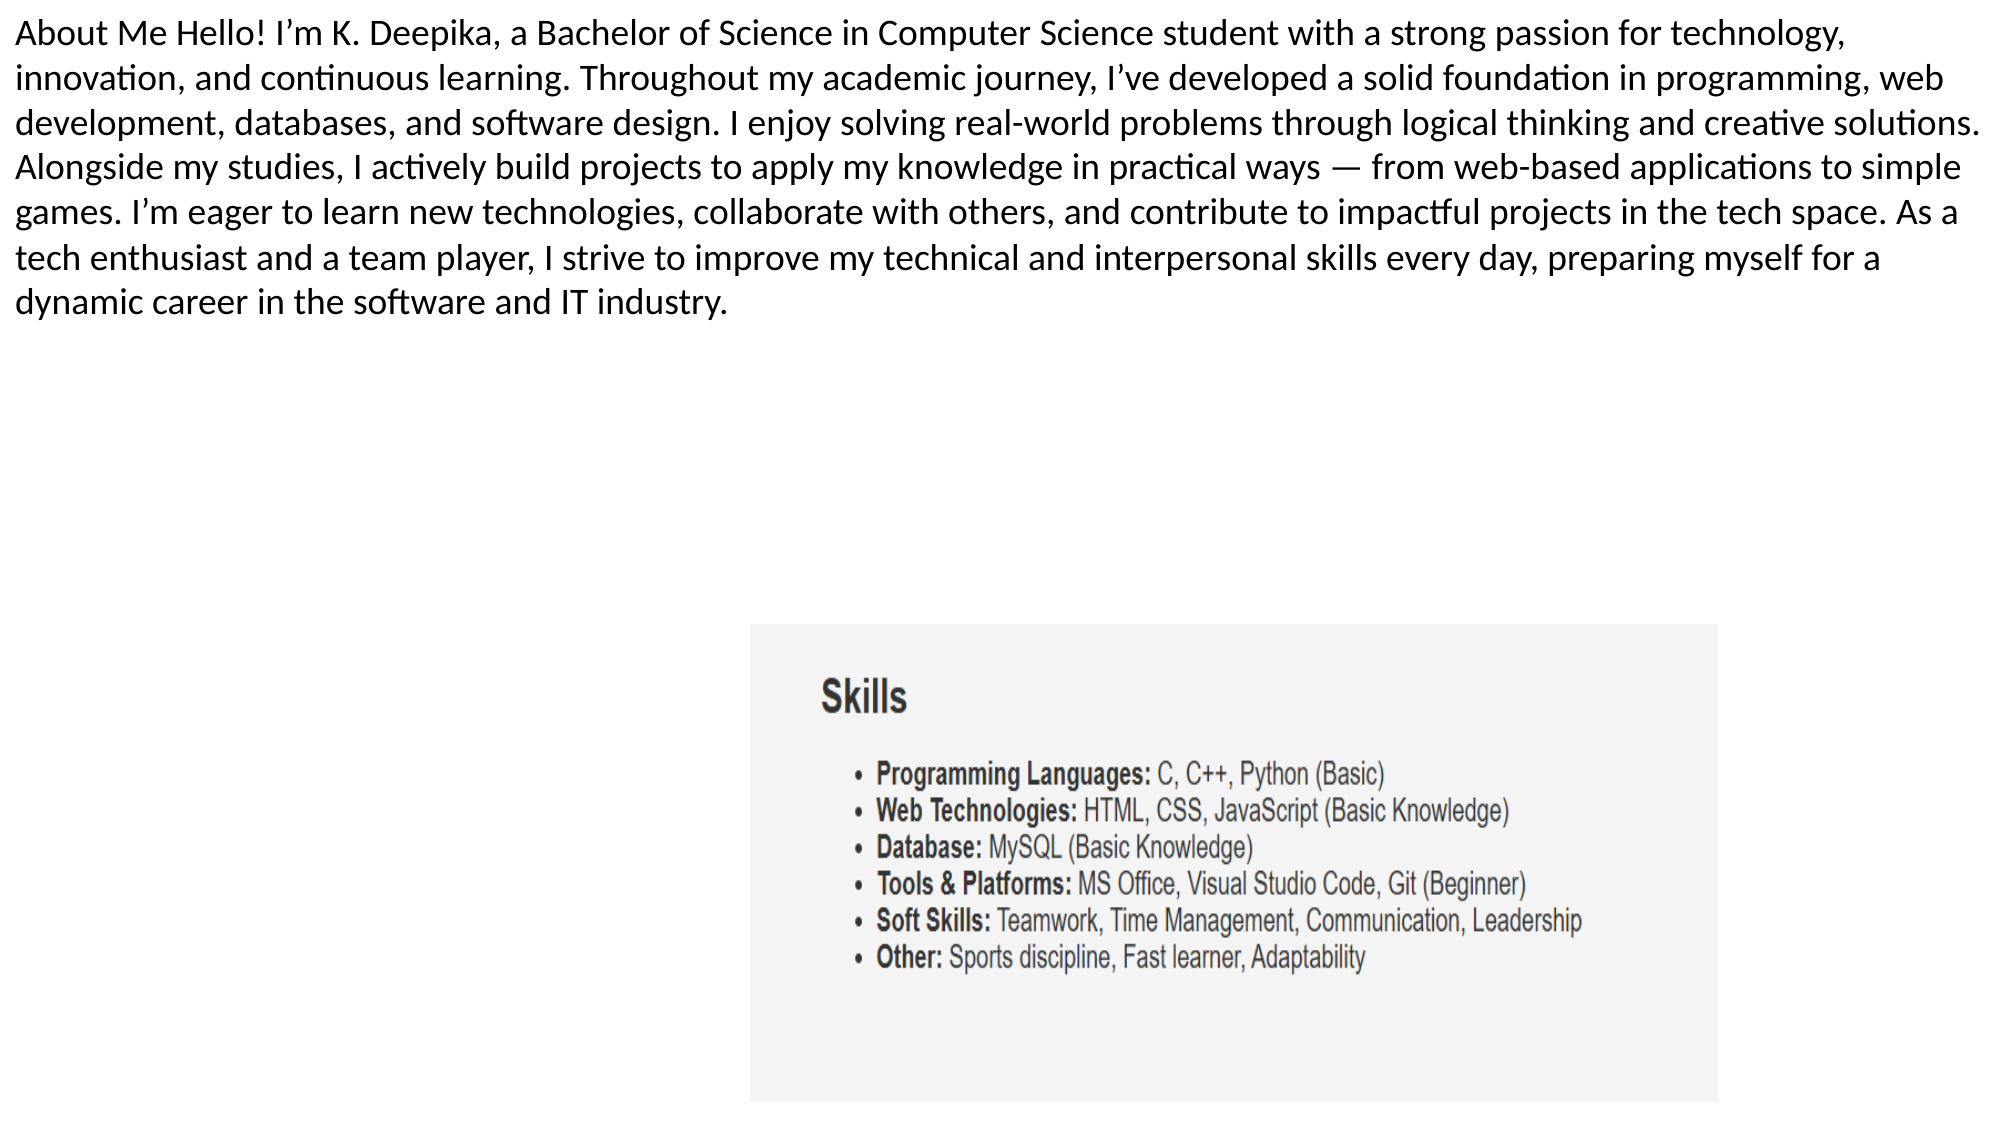

About Me Hello! I’m K. Deepika, a Bachelor of Science in Computer Science student with a strong passion for technology, innovation, and continuous learning. Throughout my academic journey, I’ve developed a solid foundation in programming, web development, databases, and software design. I enjoy solving real-world problems through logical thinking and creative solutions. Alongside my studies, I actively build projects to apply my knowledge in practical ways — from web-based applications to simple games. I’m eager to learn new technologies, collaborate with others, and contribute to impactful projects in the tech space. As a tech enthusiast and a team player, I strive to improve my technical and interpersonal skills every day, preparing myself for a dynamic career in the software and IT industry.